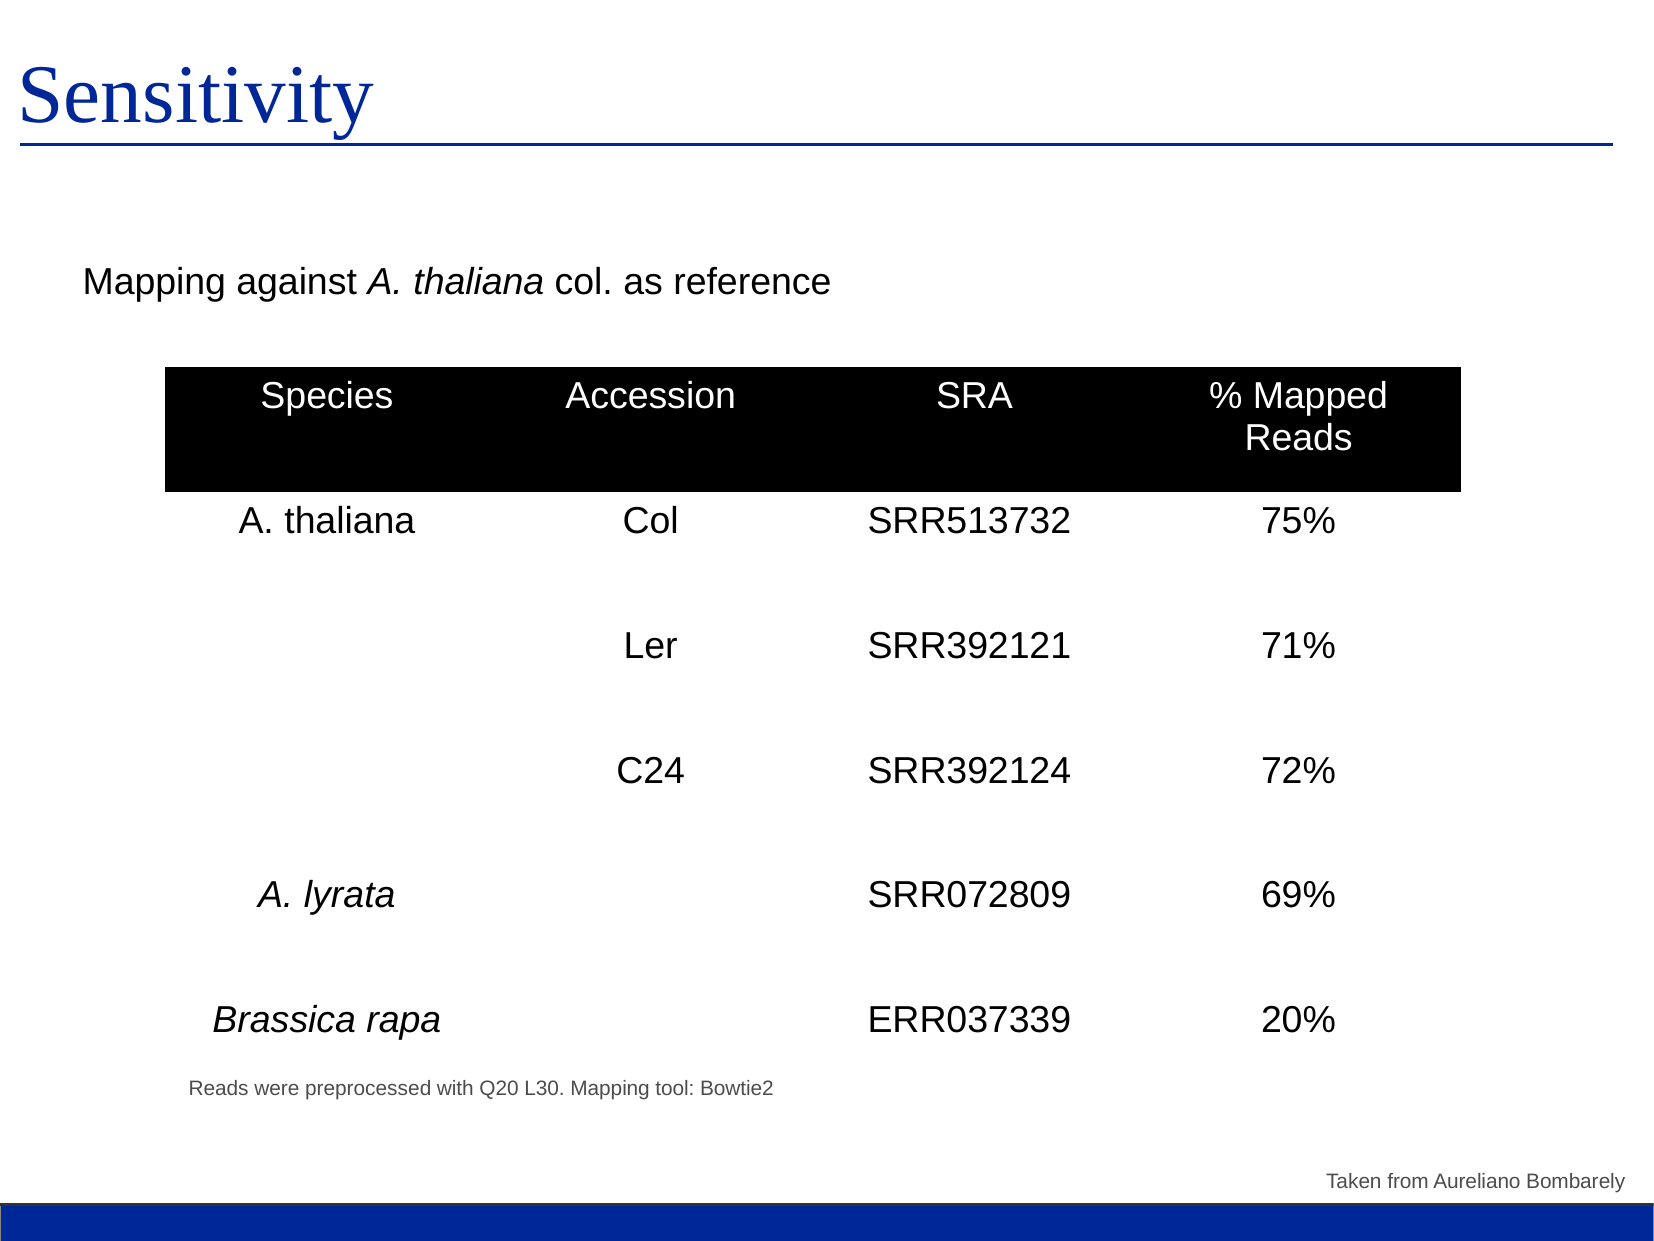

# Sensitivity
Mapping against A. thaliana col. as reference
| Species | Accession | SRA | % Mapped Reads |
| --- | --- | --- | --- |
| A. thaliana | Col | SRR513732 | 75% |
| | Ler | SRR392121 | 71% |
| | C24 | SRR392124 | 72% |
| A. lyrata | | SRR072809 | 69% |
| Brassica rapa | | ERR037339 | 20% |
Reads were preprocessed with Q20 L30. Mapping tool: Bowtie2
Taken from Aureliano Bombarely